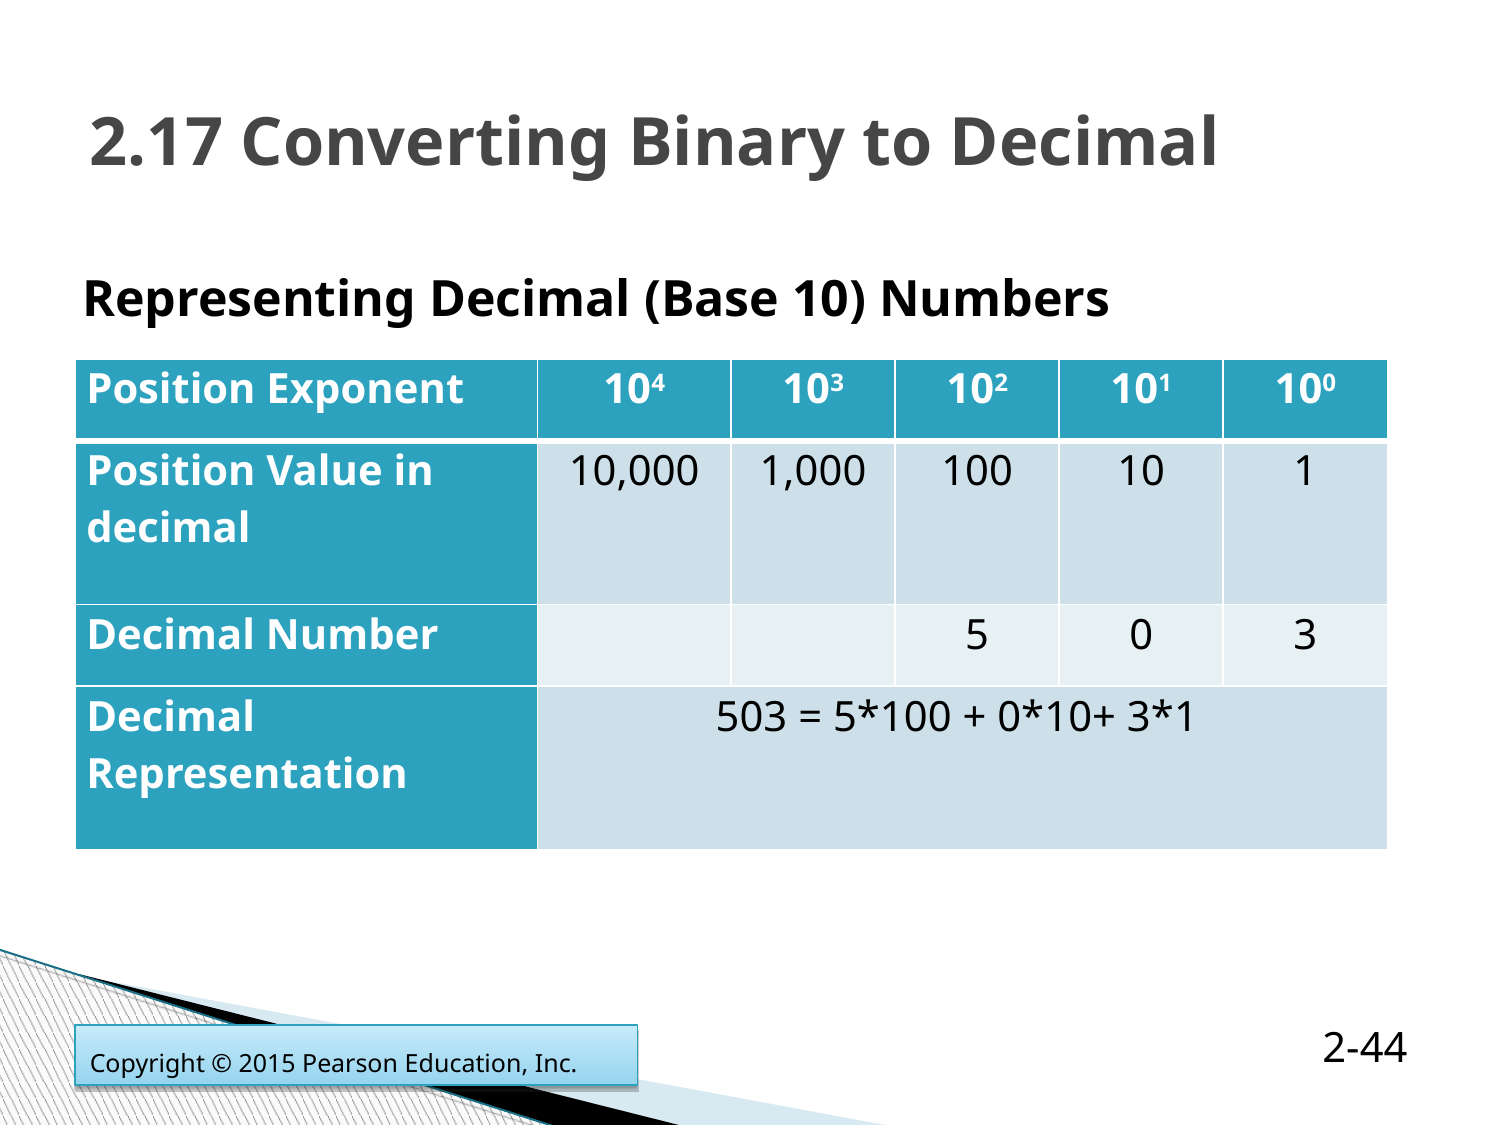

# 2.17 Converting Binary to Decimal
Representing Decimal (Base 10) Numbers
| Position Exponent | 104 | 103 | 102 | 101 | 100 |
| --- | --- | --- | --- | --- | --- |
| Position Value in decimal | 10,000 | 1,000 | 100 | 10 | 1 |
| Decimal Number | | | 5 | 0 | 3 |
| Decimal Representation | 503 = 5\*100 + 0\*10+ 3\*1 | | | | |
Copyright © 2015 Pearson Education, Inc.